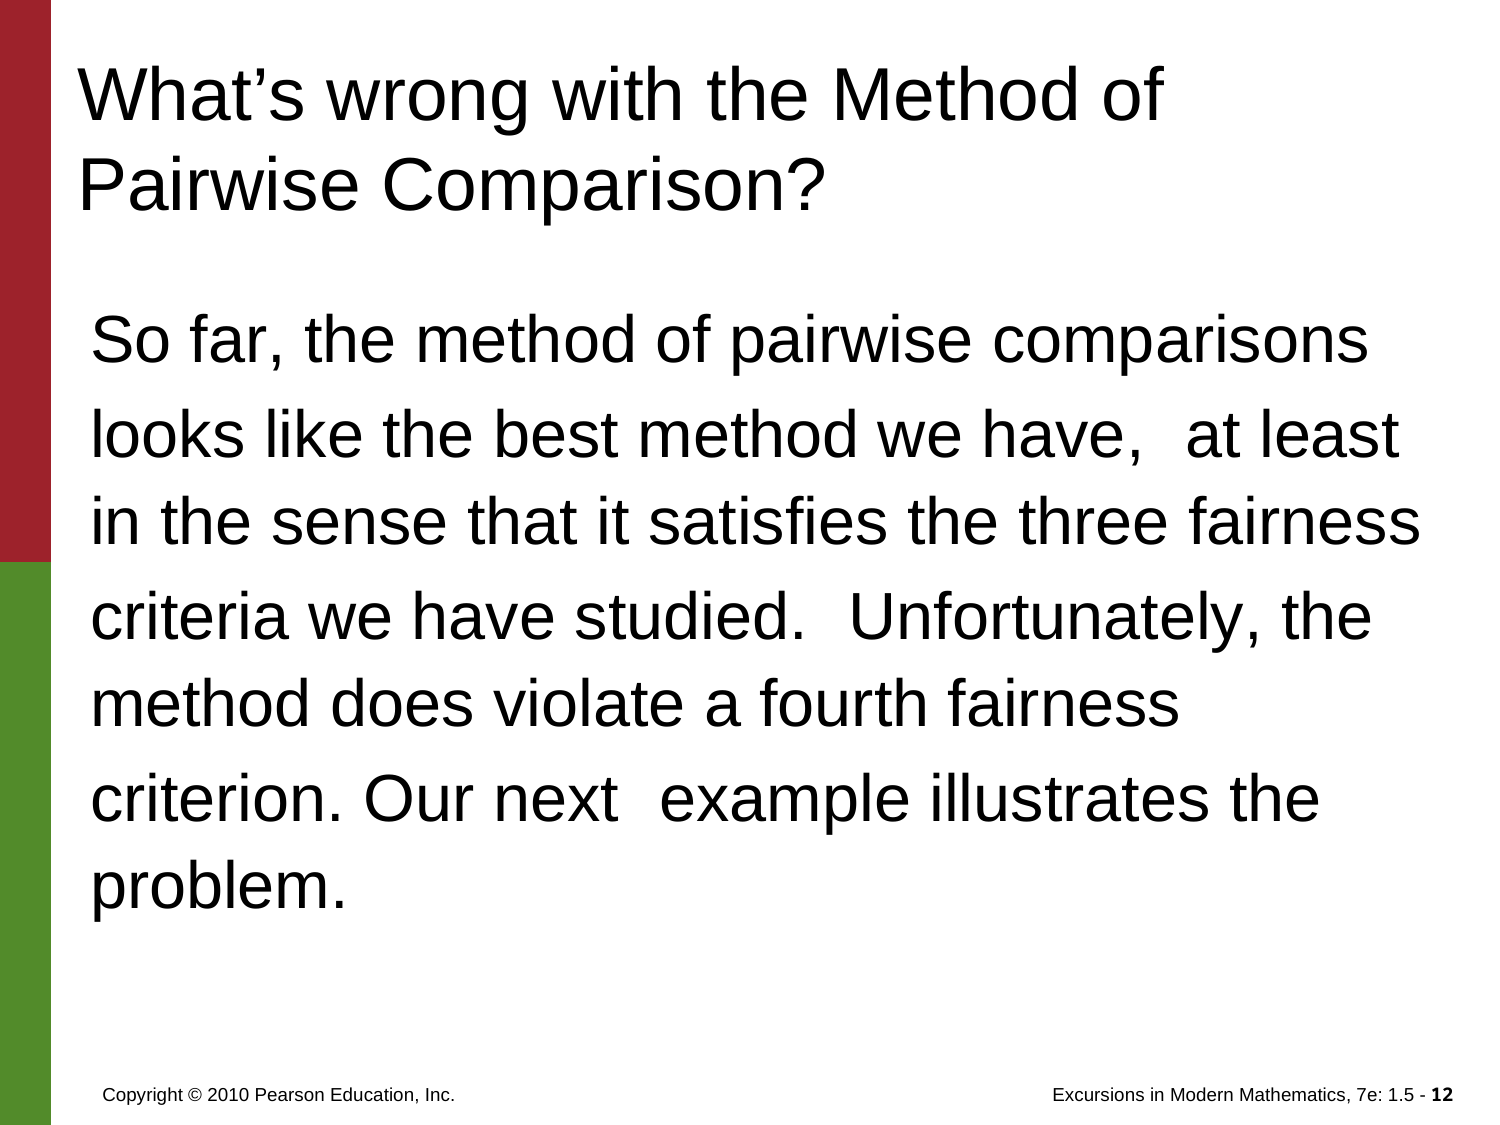

What’s wrong with the Method of Pairwise Comparison?
# So far, the method of pairwise comparisons looks like the best method we have, at least in the sense that it satisfies the three fairness criteria we have studied. Unfortunately, the method does violate a fourth fairness criterion. Our next example illustrates the problem.